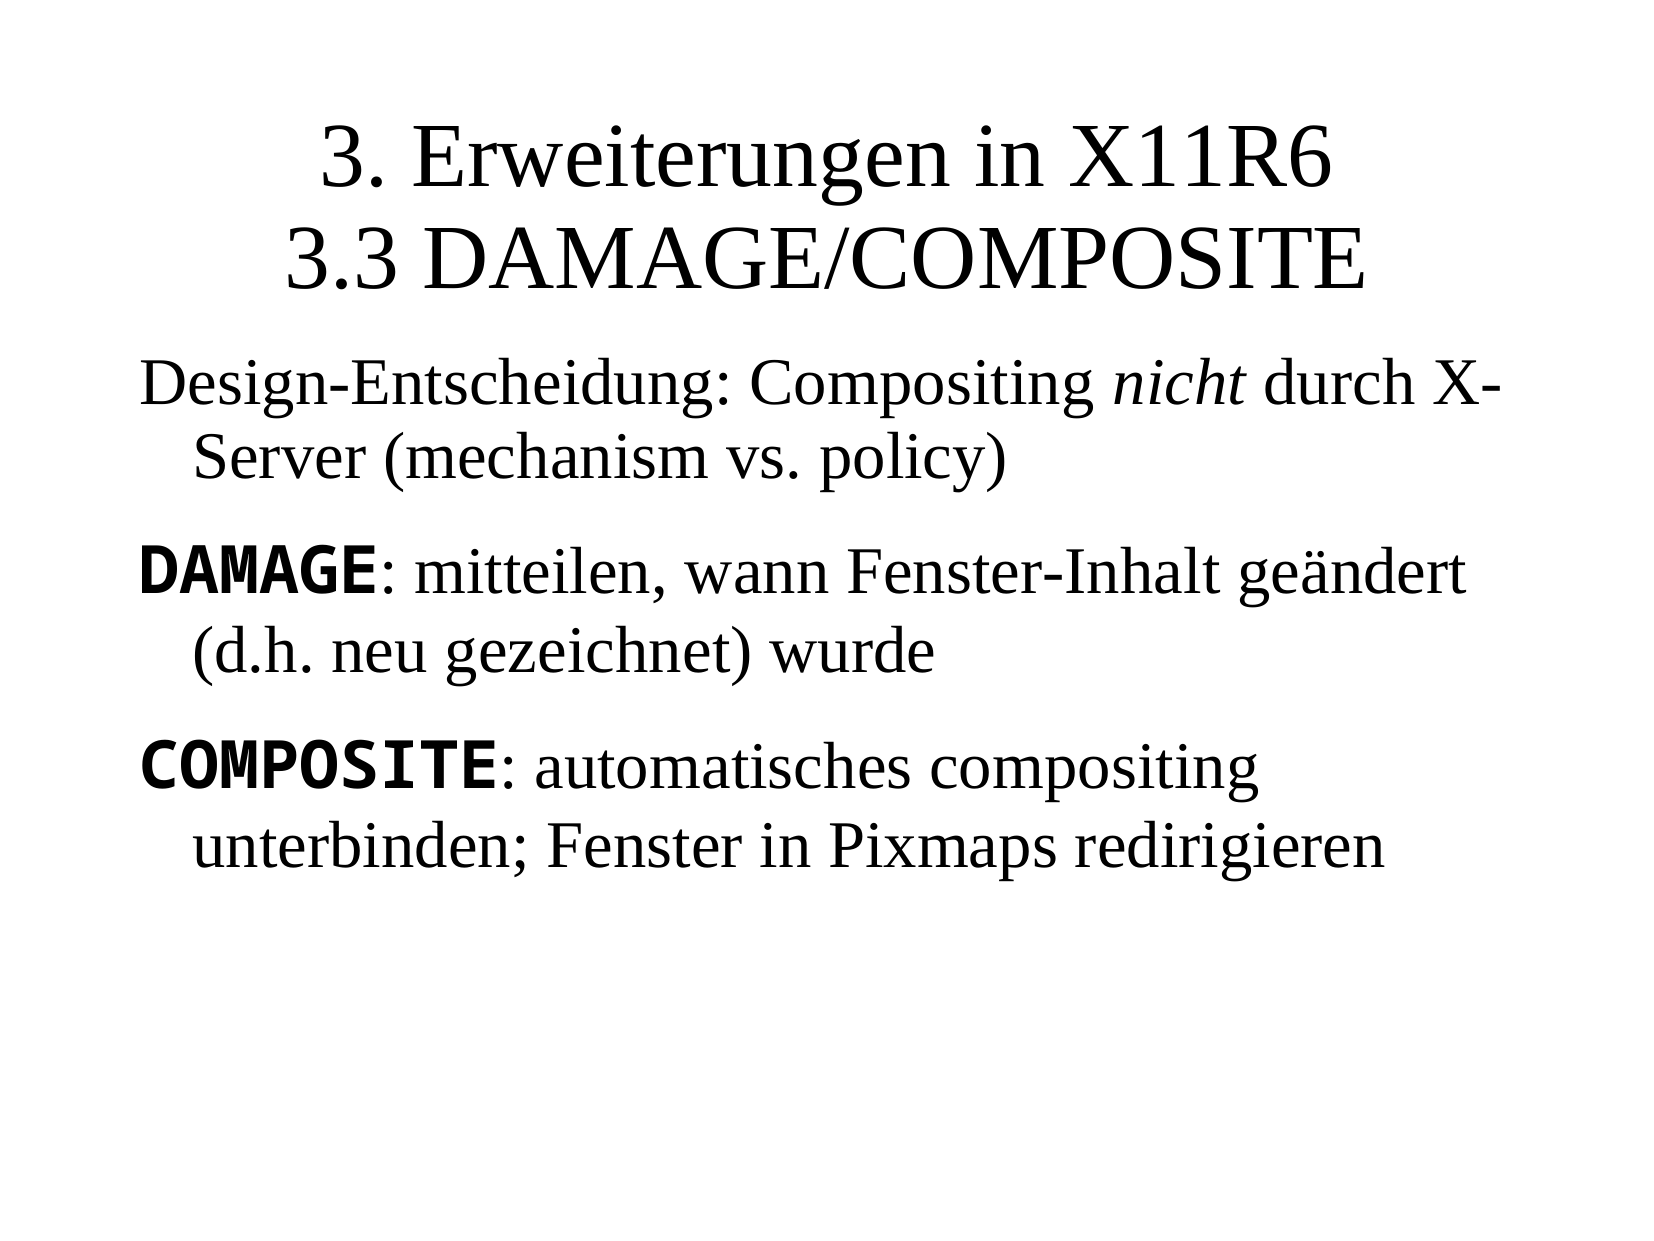

# 3. Erweiterungen in X11R6 3.3 DAMAGE/COMPOSITE
Design-Entscheidung: Compositing nicht durch X-Server (mechanism vs. policy)
DAMAGE: mitteilen, wann Fenster-Inhalt geändert (d.h. neu gezeichnet) wurde
COMPOSITE: automatisches compositing unterbinden; Fenster in Pixmaps redirigieren